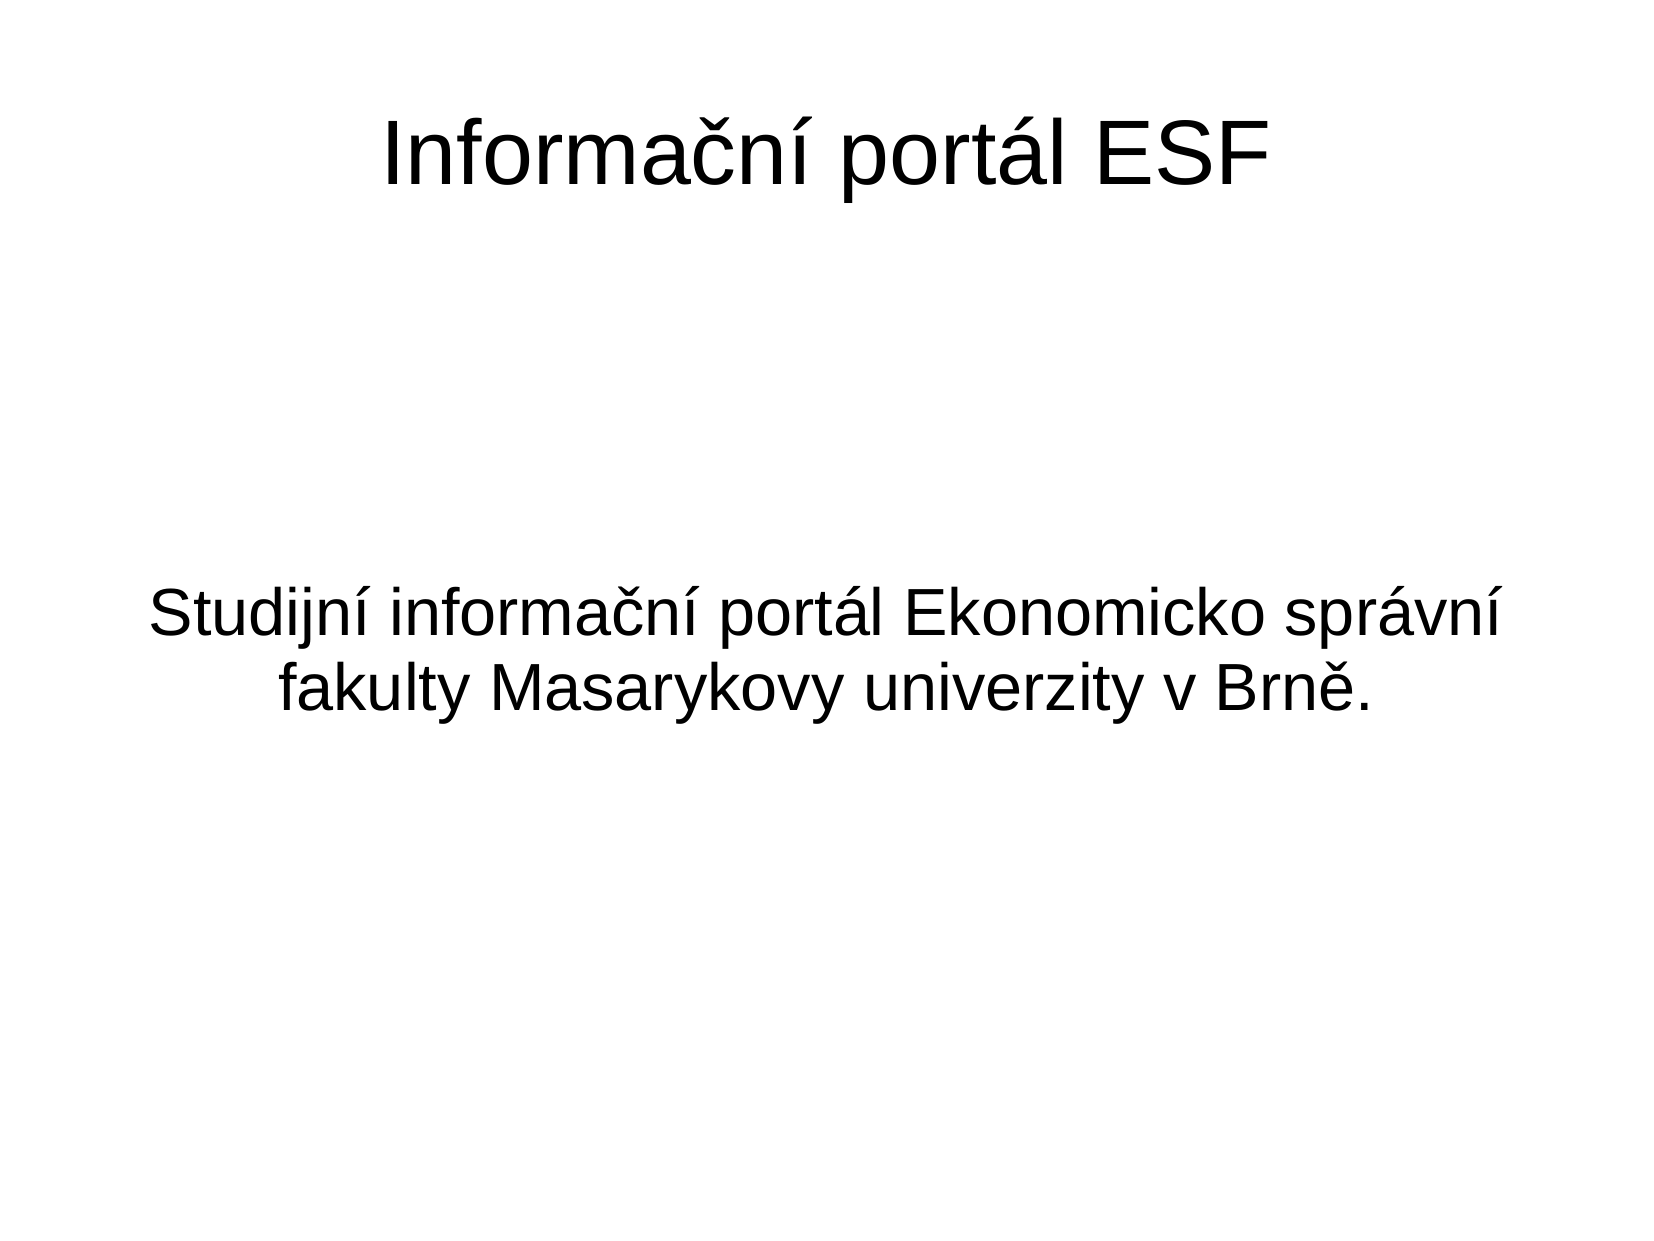

# Informační portál ESF
Studijní informační portál Ekonomicko správní fakulty Masarykovy univerzity v Brně.